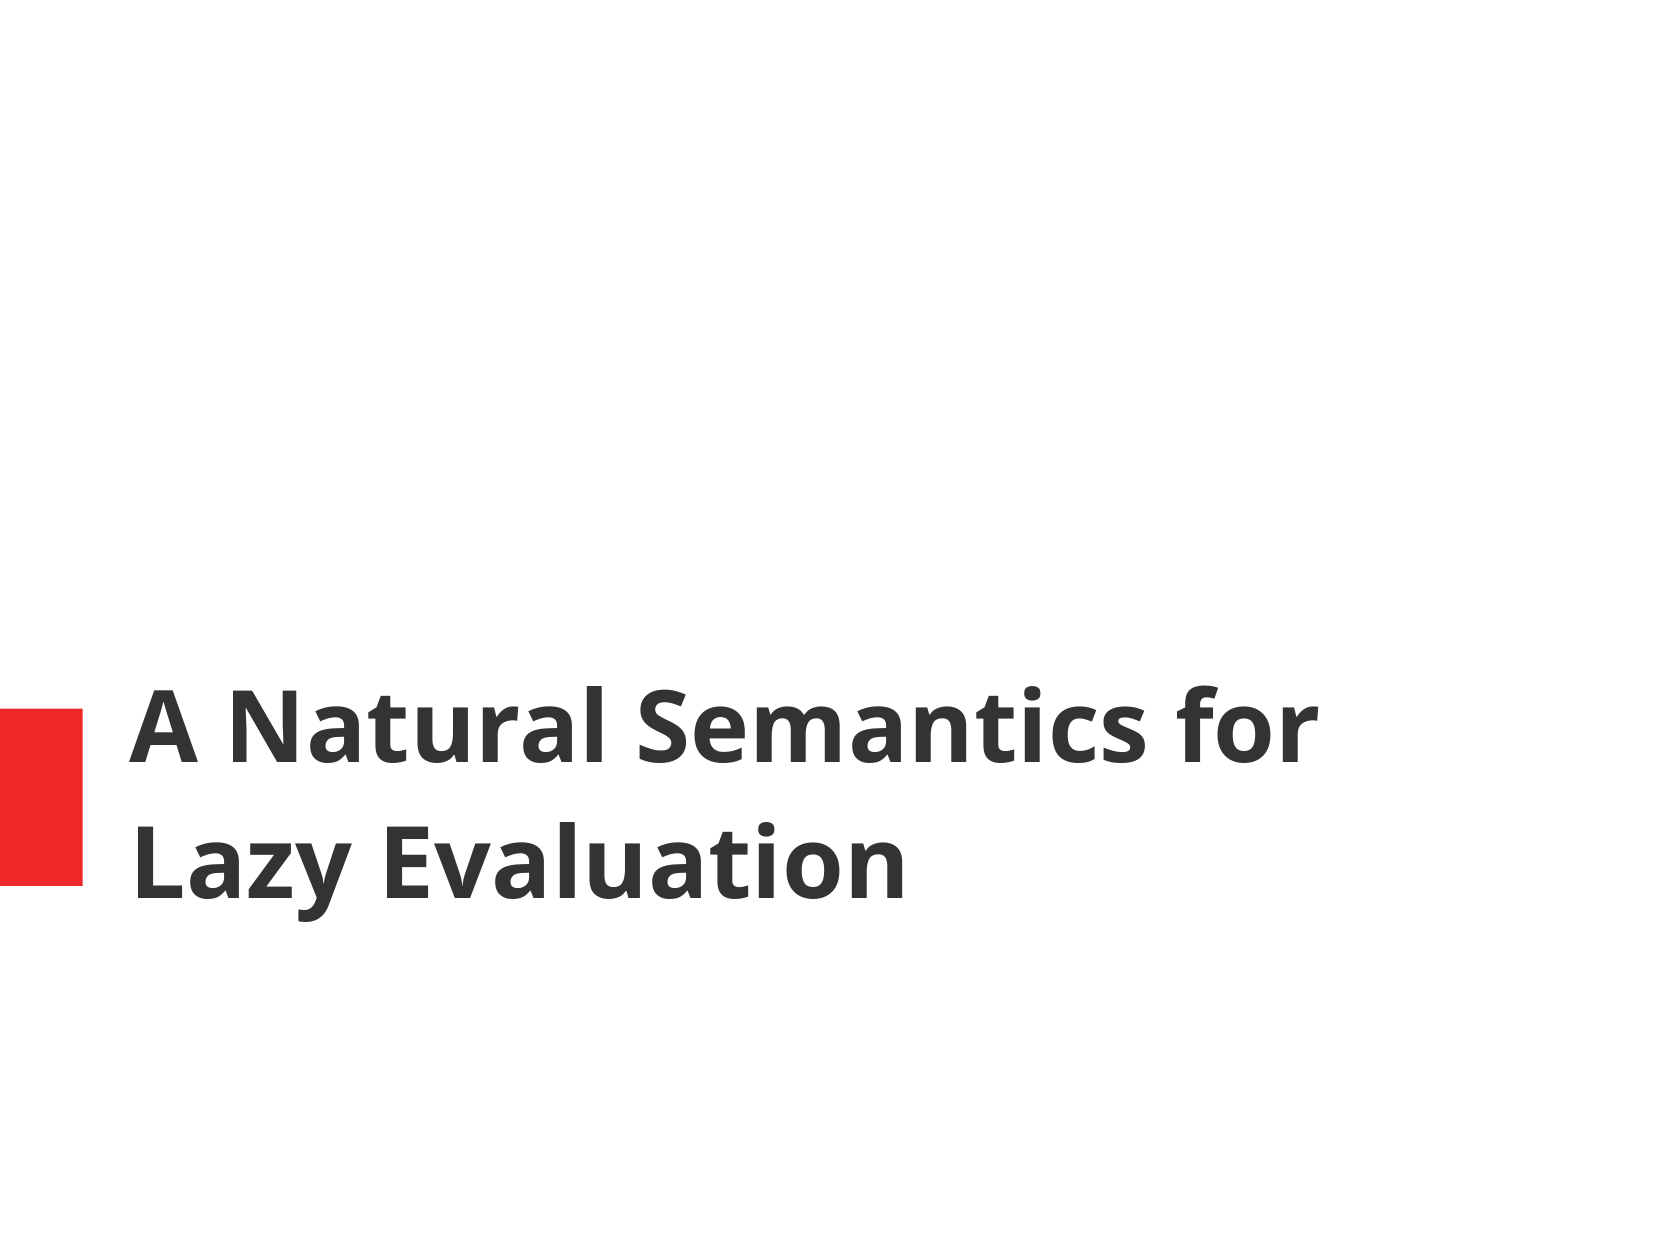

# A Natural Semantics for Lazy Evaluation